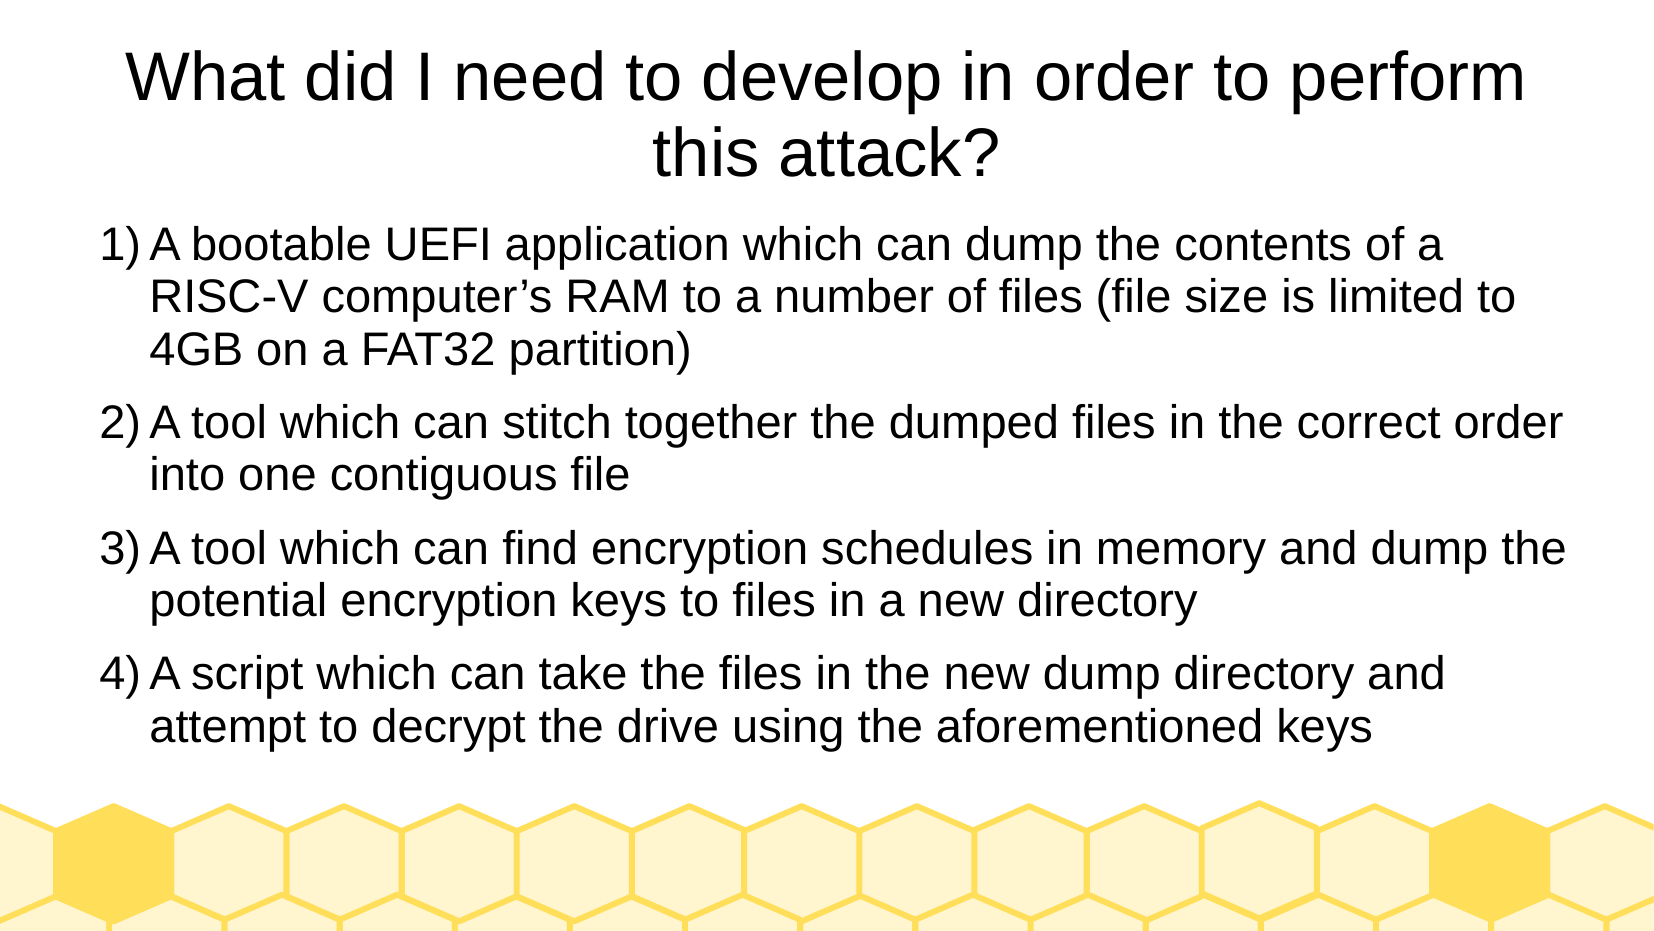

# What did I need to develop in order to perform this attack?
A bootable UEFI application which can dump the contents of a RISC-V computer’s RAM to a number of files (file size is limited to 4GB on a FAT32 partition)
A tool which can stitch together the dumped files in the correct order into one contiguous file
A tool which can find encryption schedules in memory and dump the potential encryption keys to files in a new directory
A script which can take the files in the new dump directory and attempt to decrypt the drive using the aforementioned keys